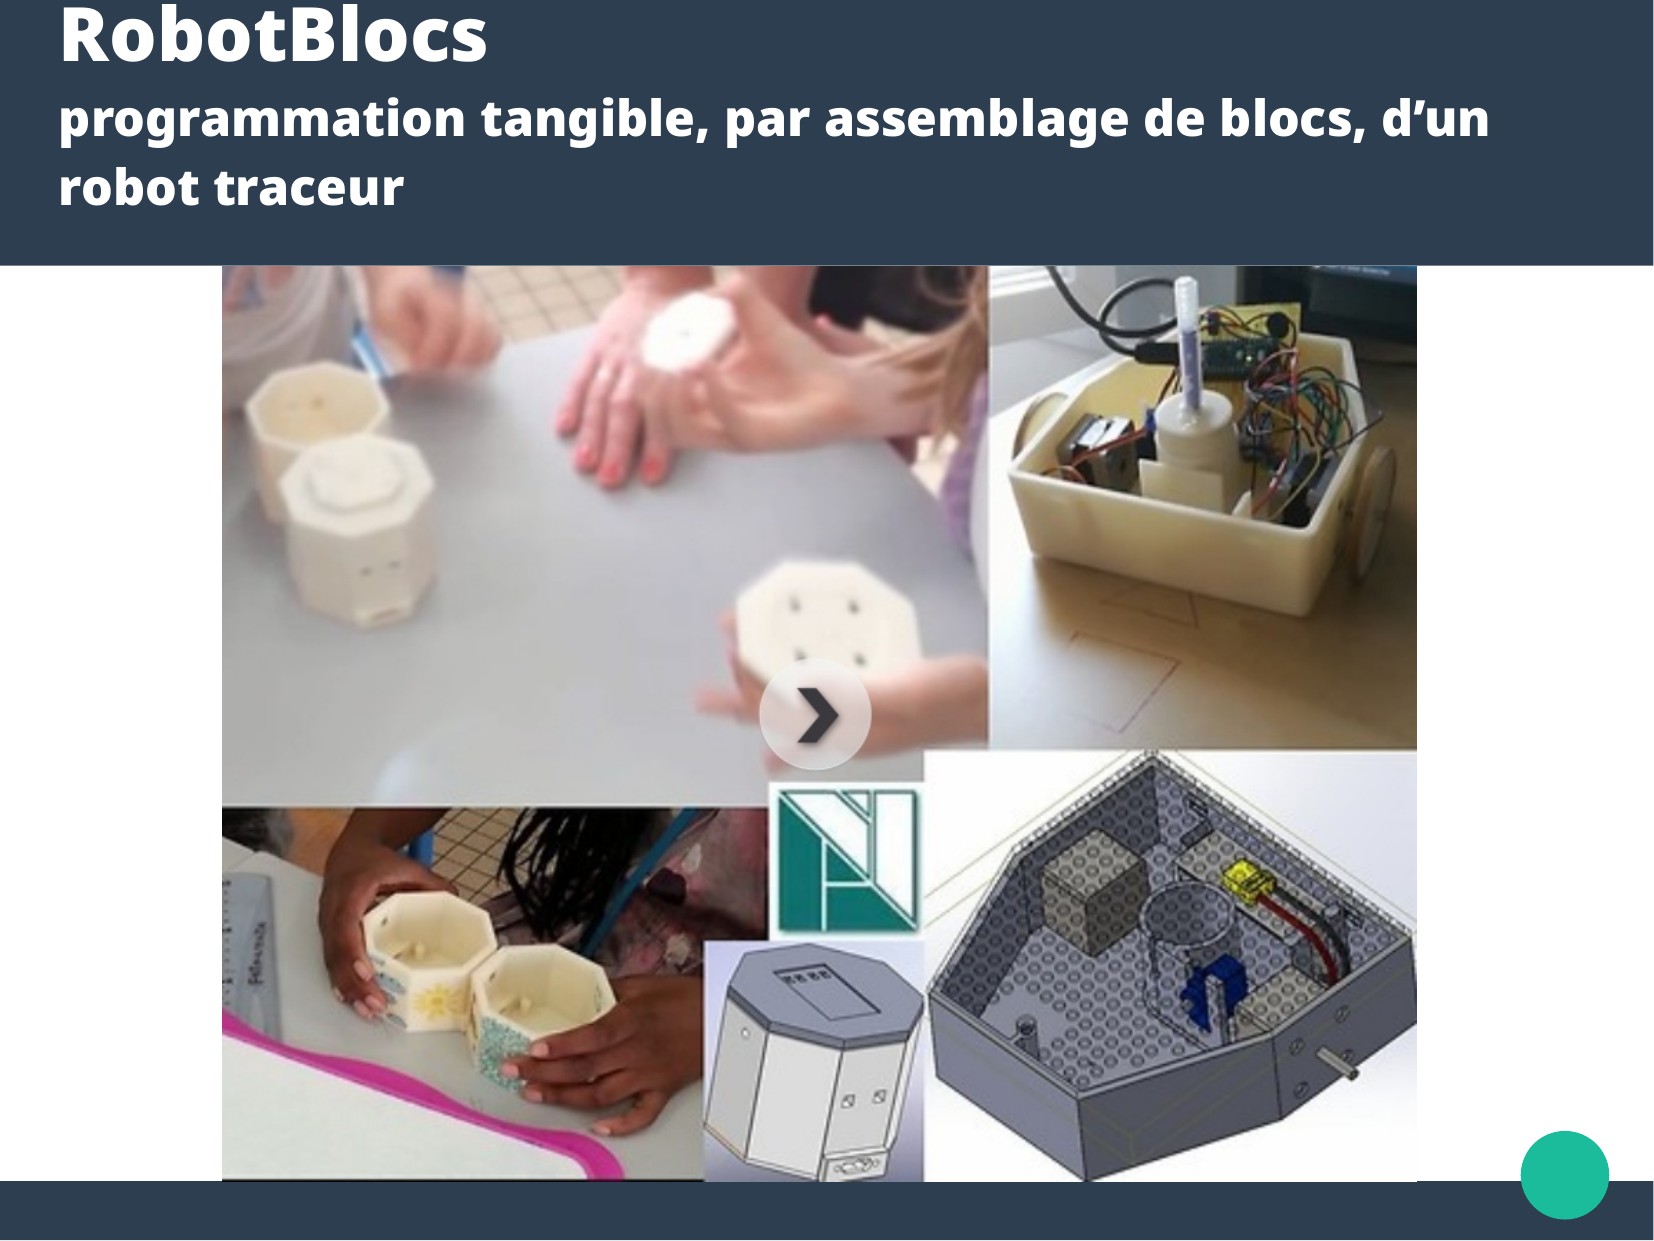

# RobotBlocs programmation tangible, par assemblage de blocs, d’un robot traceur